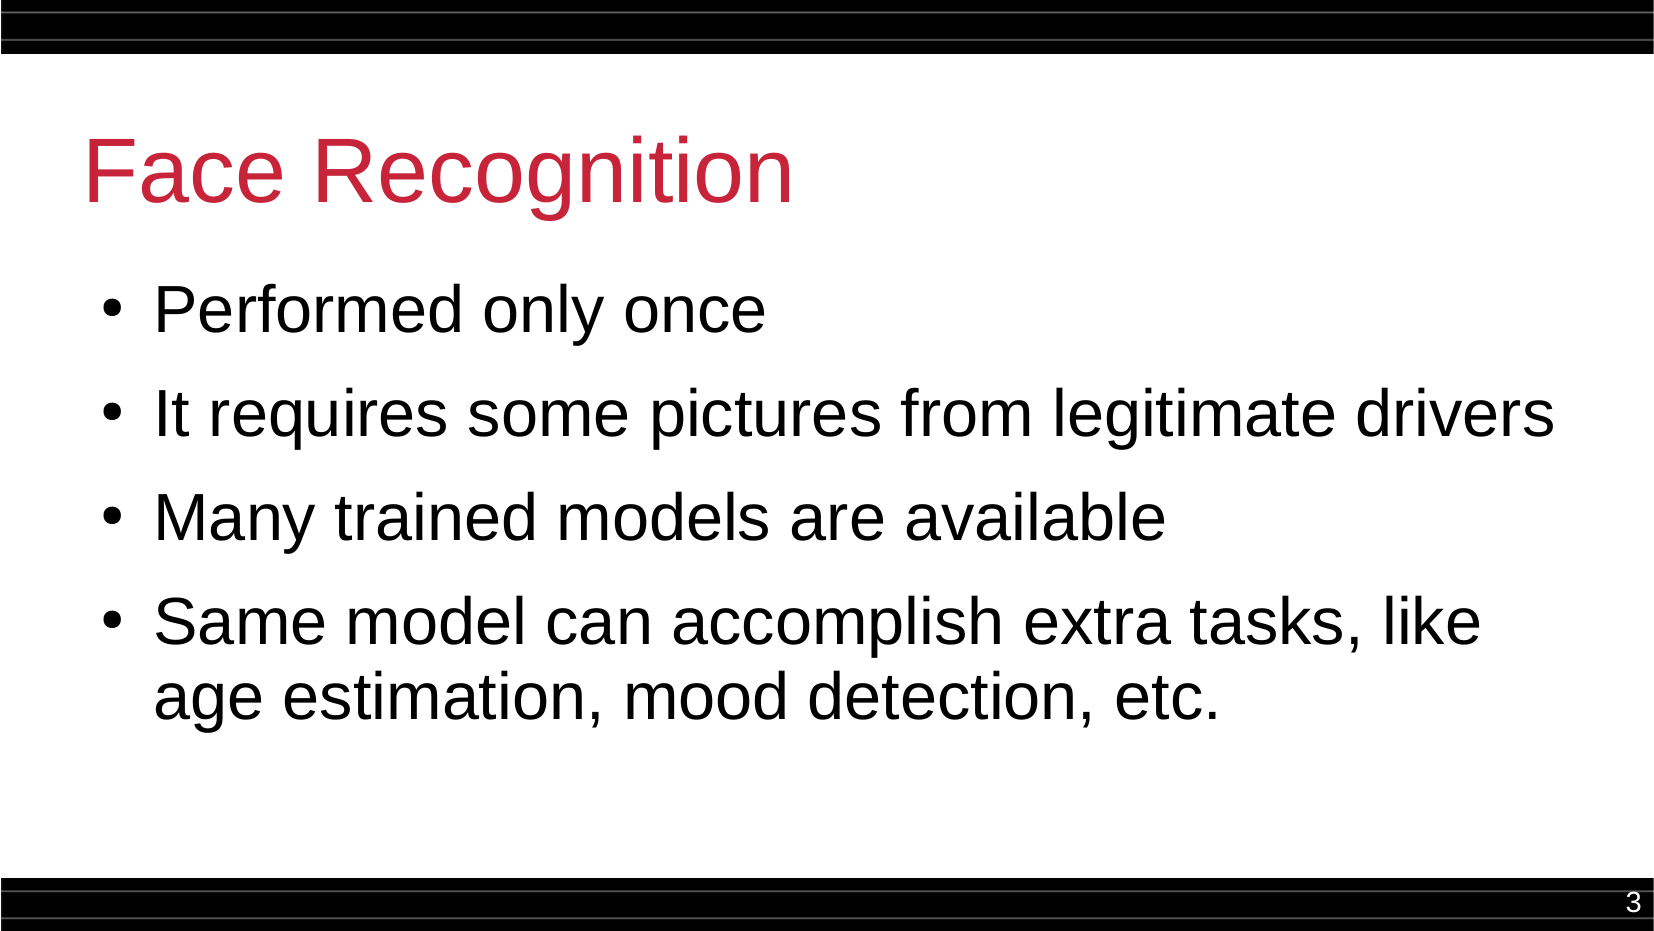

# Face Recognition
Performed only once
It requires some pictures from legitimate drivers
Many trained models are available
Same model can accomplish extra tasks, like age estimation, mood detection, etc.